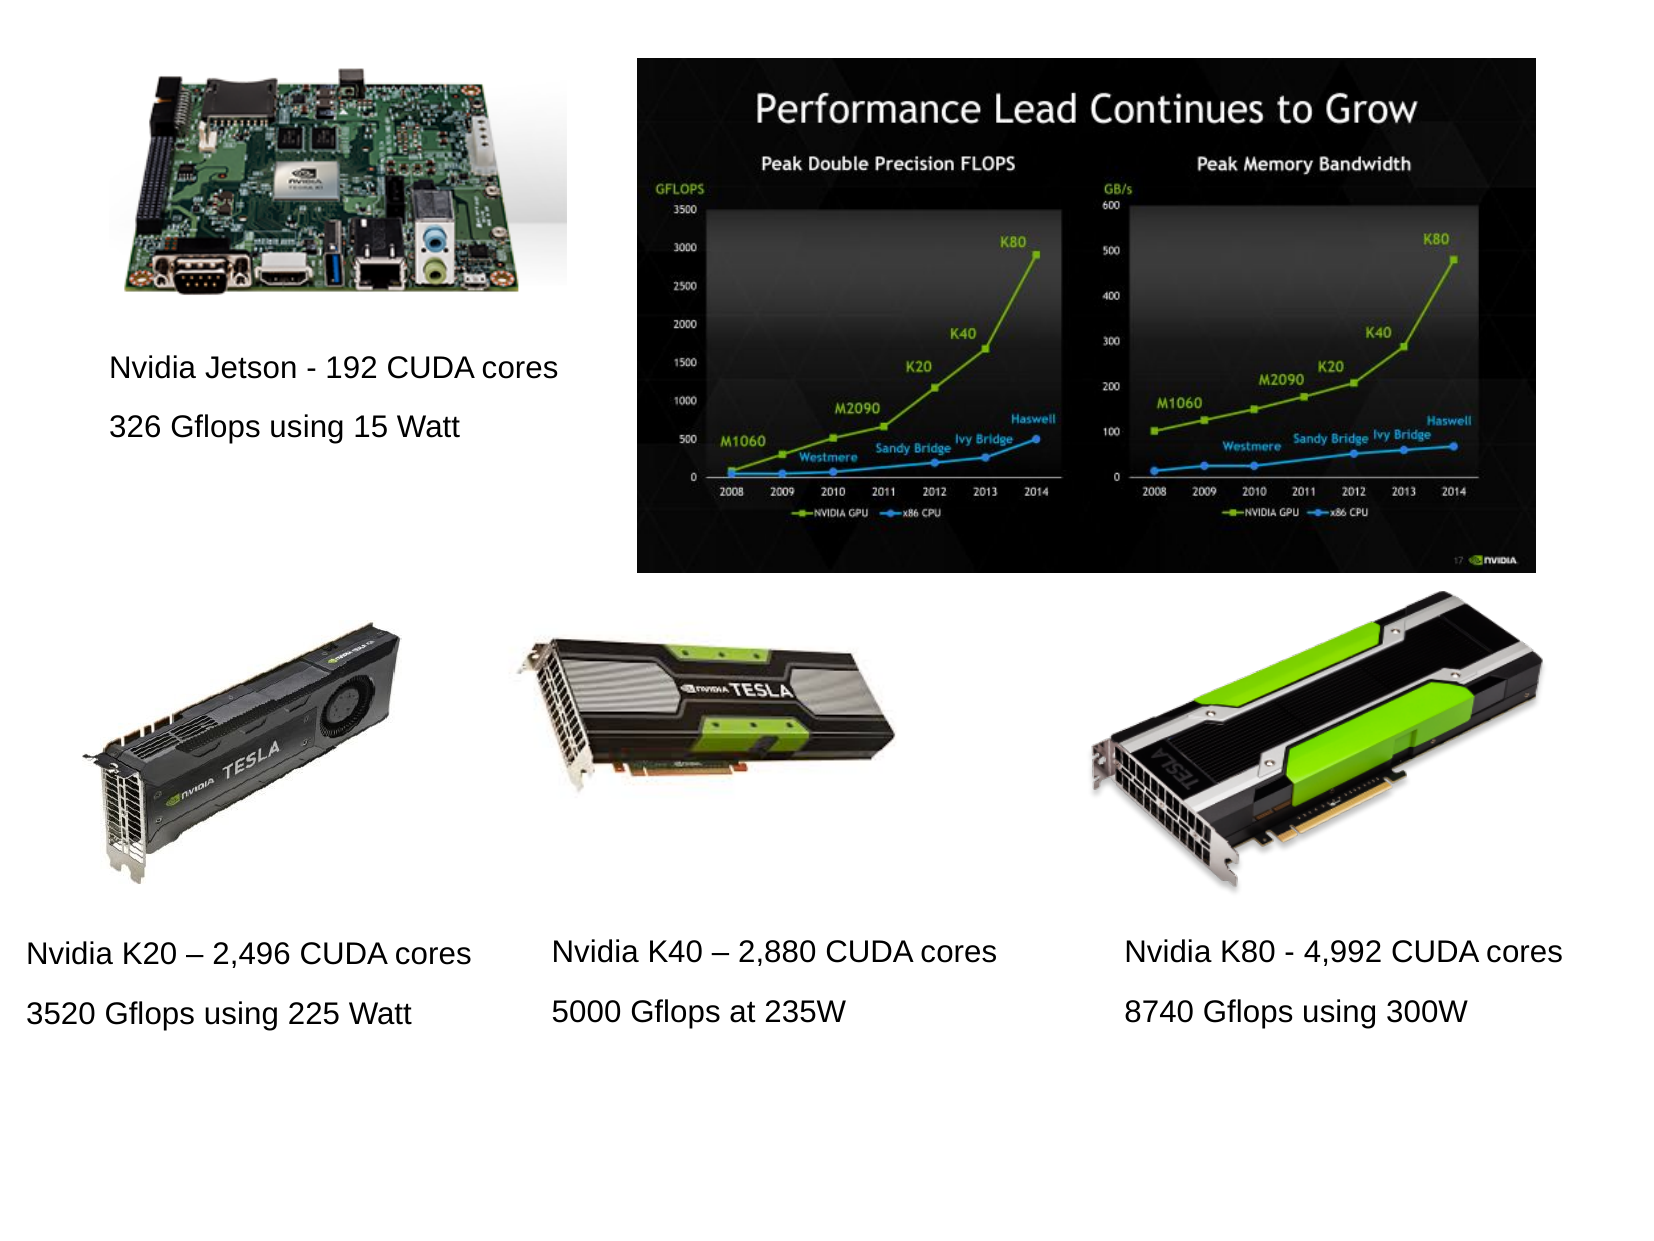

Nvidia Jetson - 192 CUDA cores
326 Gflops using 15 Watt
Nvidia K40 – 2,880 CUDA cores
5000 Gflops at 235W
Nvidia K80 - 4,992 CUDA cores
8740 Gflops using 300W
Nvidia K20 – 2,496 CUDA cores
3520 Gflops using 225 Watt